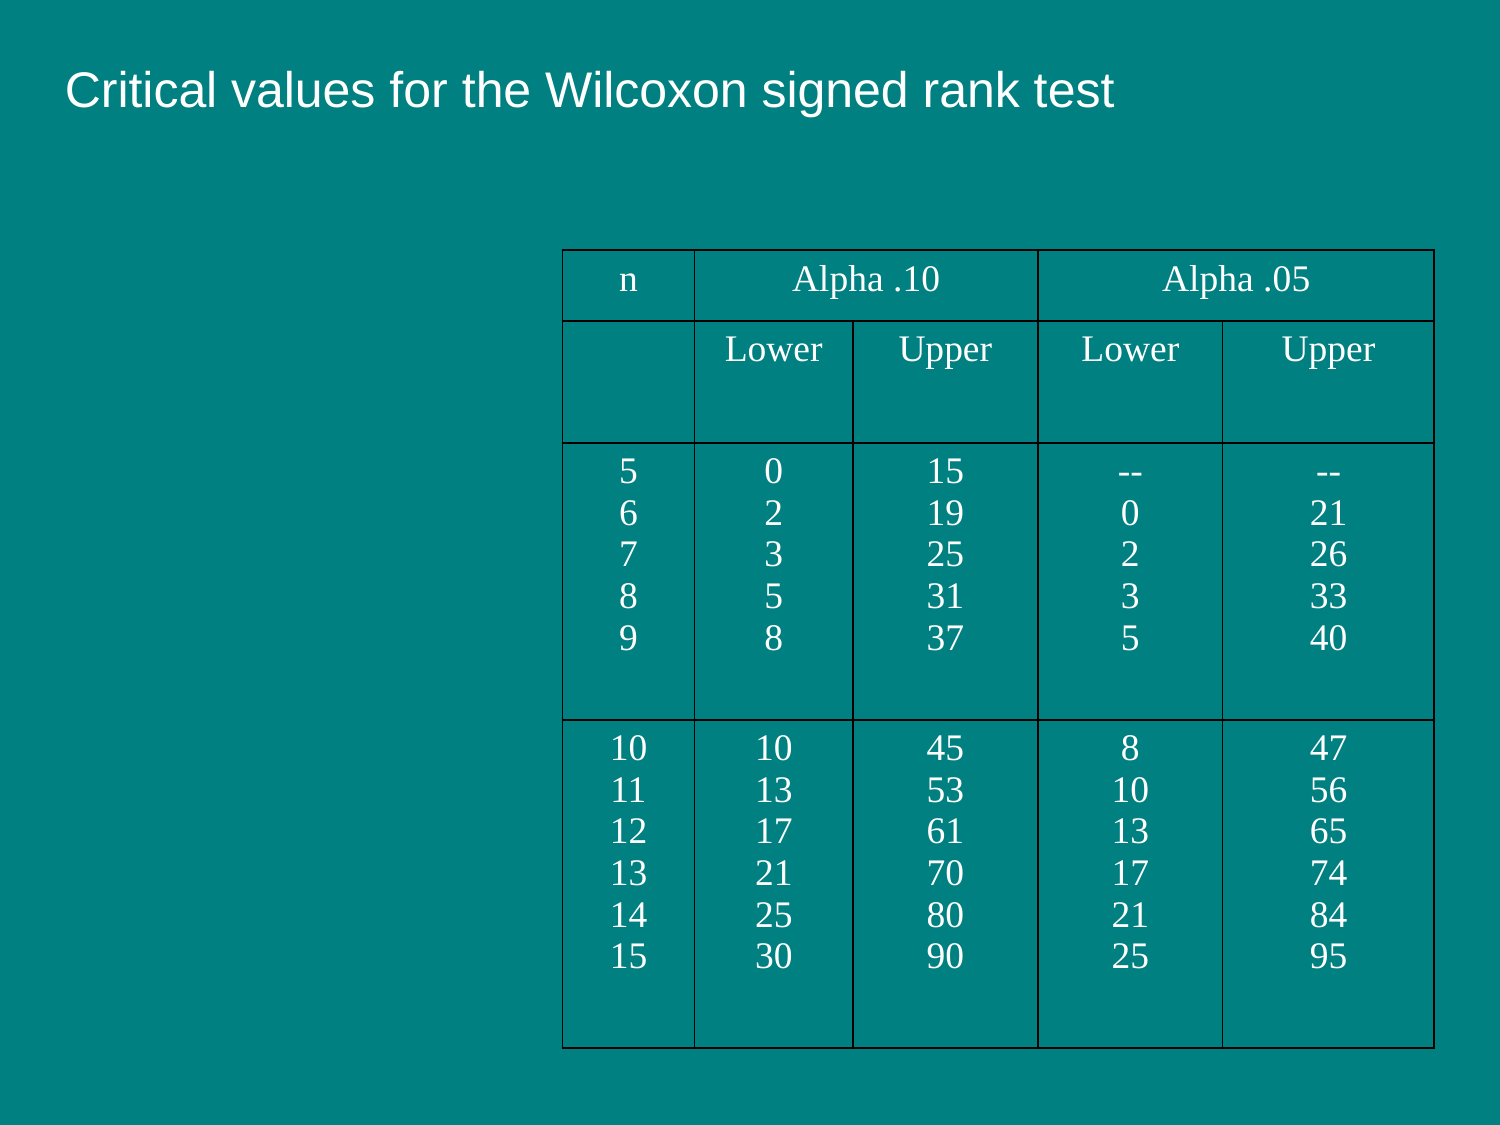

Critical values for the Wilcoxon signed rank test
| n | Alpha .10 | | Alpha .05 | |
| --- | --- | --- | --- | --- |
| | Lower | Upper | Lower | Upper |
| 5 6 7 8 9 | 0 2 3 5 8 | 15 19 25 31 37 | -- 0 2 3 5 | -- 21 26 33 40 |
| 10 11 12 13 14 15 | 10 13 17 21 25 30 | 45 53 61 70 80 90 | 8 10 13 17 21 25 | 47 56 65 74 84 95 |